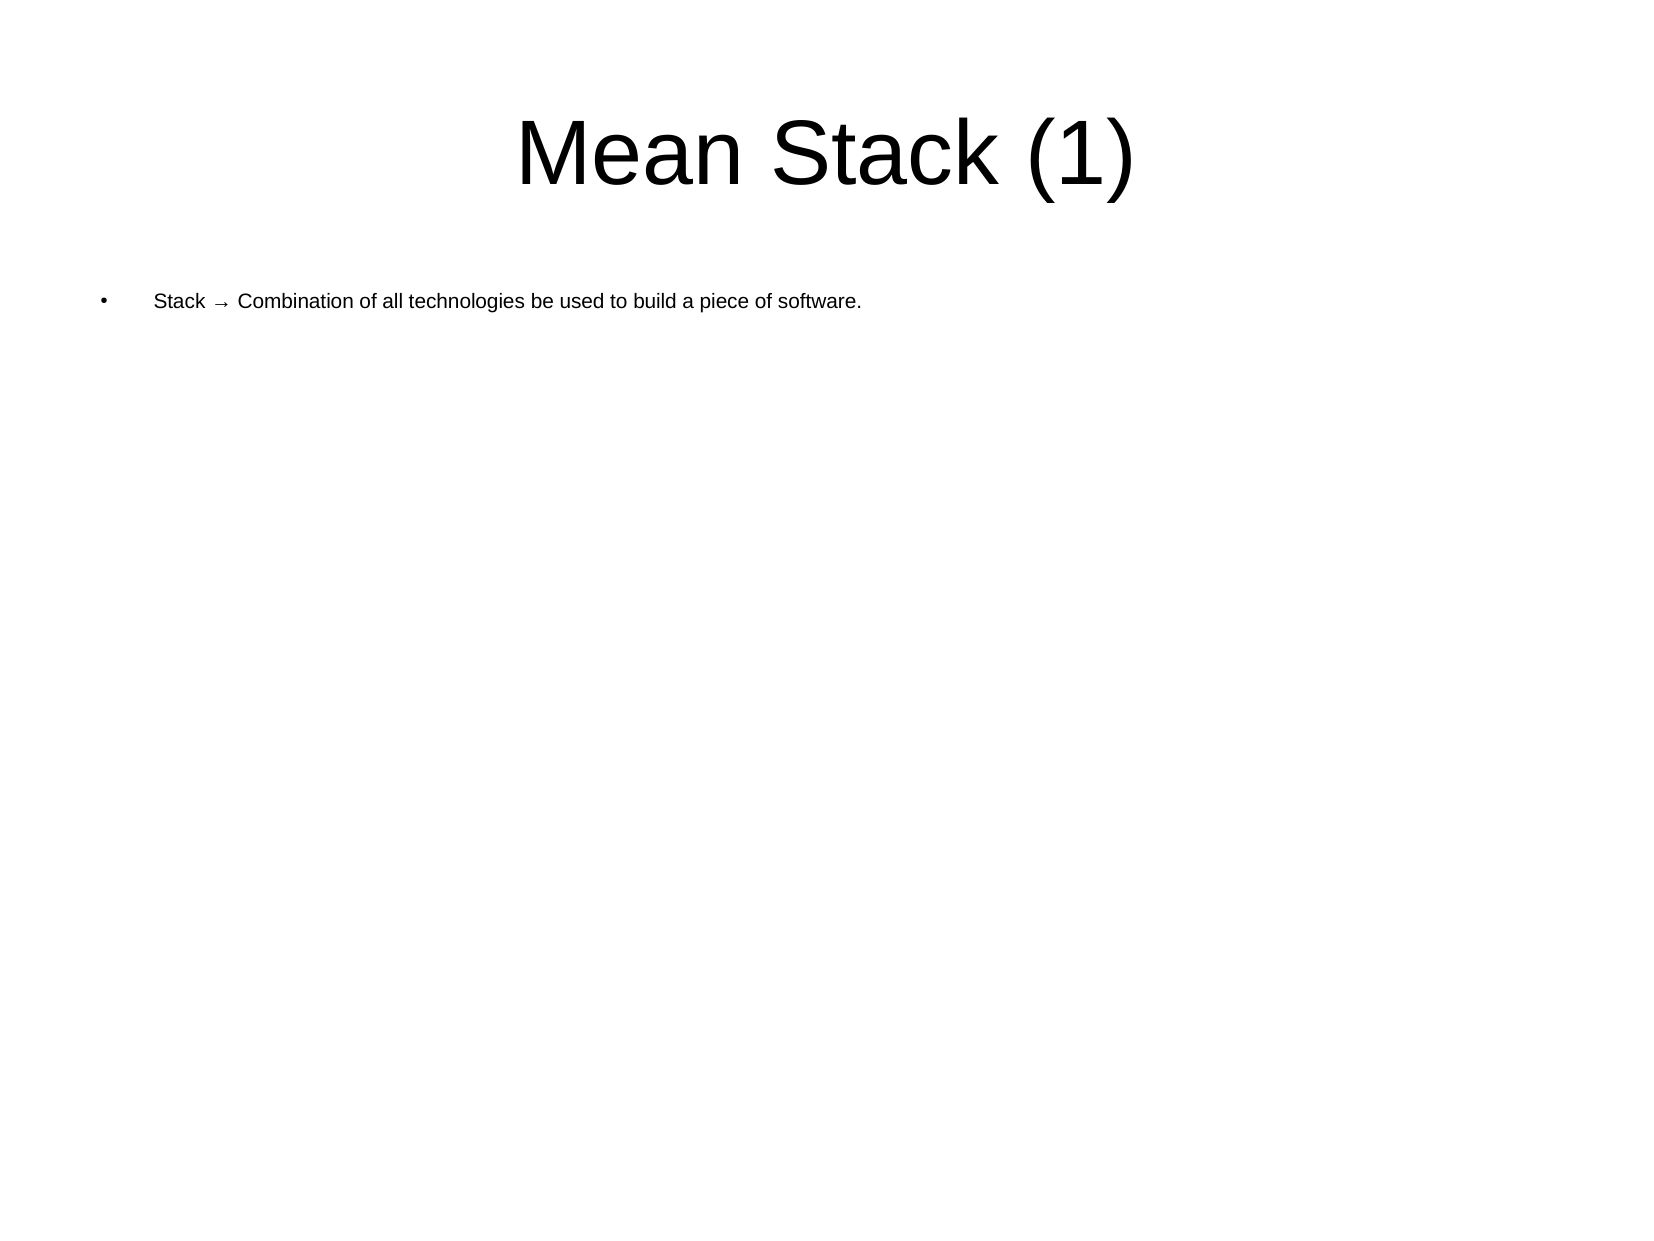

# Mean Stack (1)
Stack → Combination of all technologies be used to build a piece of software.